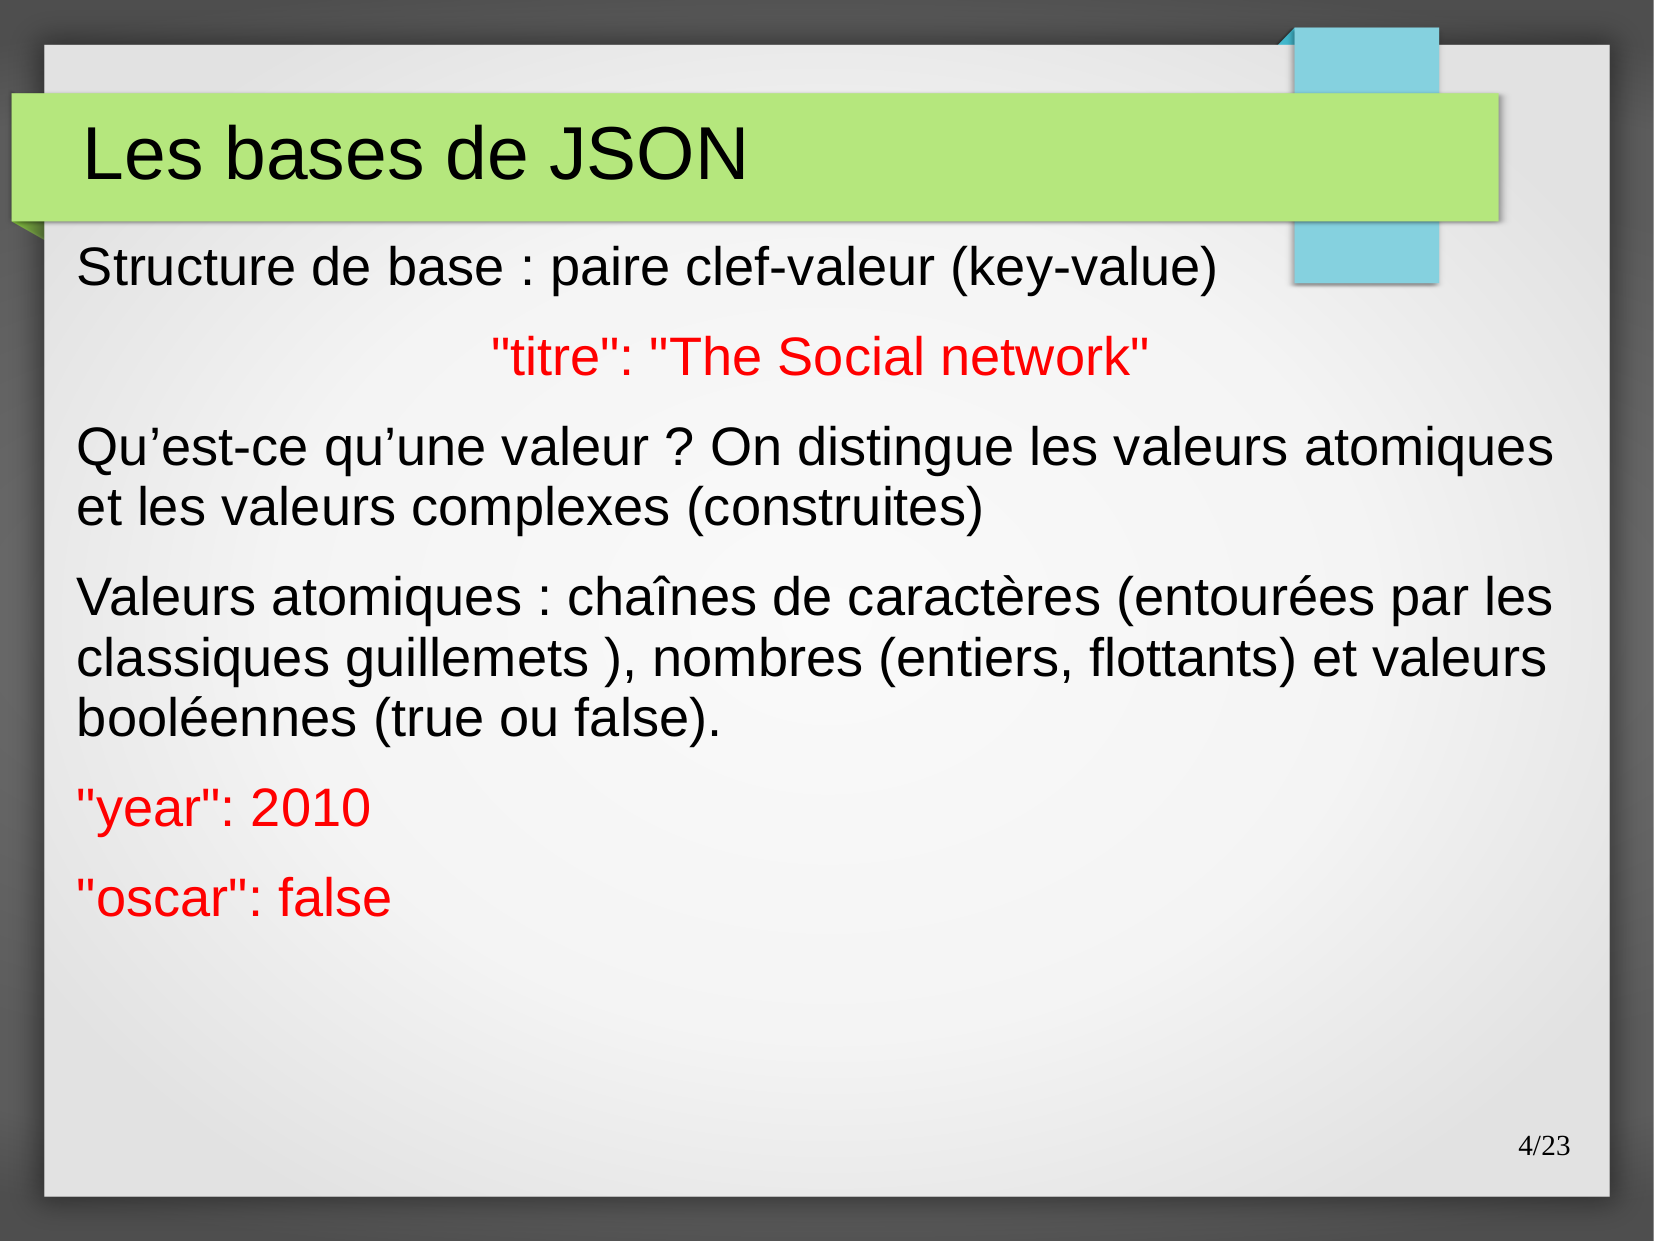

# Les bases de JSON
Structure de base : paire clef-valeur (key-value)
"titre": "The Social network"
Qu’est-ce qu’une valeur ? On distingue les valeurs atomiques et les valeurs complexes (construites)
Valeurs atomiques : chaînes de caractères (entourées par les classiques guillemets ), nombres (entiers, flottants) et valeurs booléennes (true ou false).
"year": 2010
"oscar": false
4